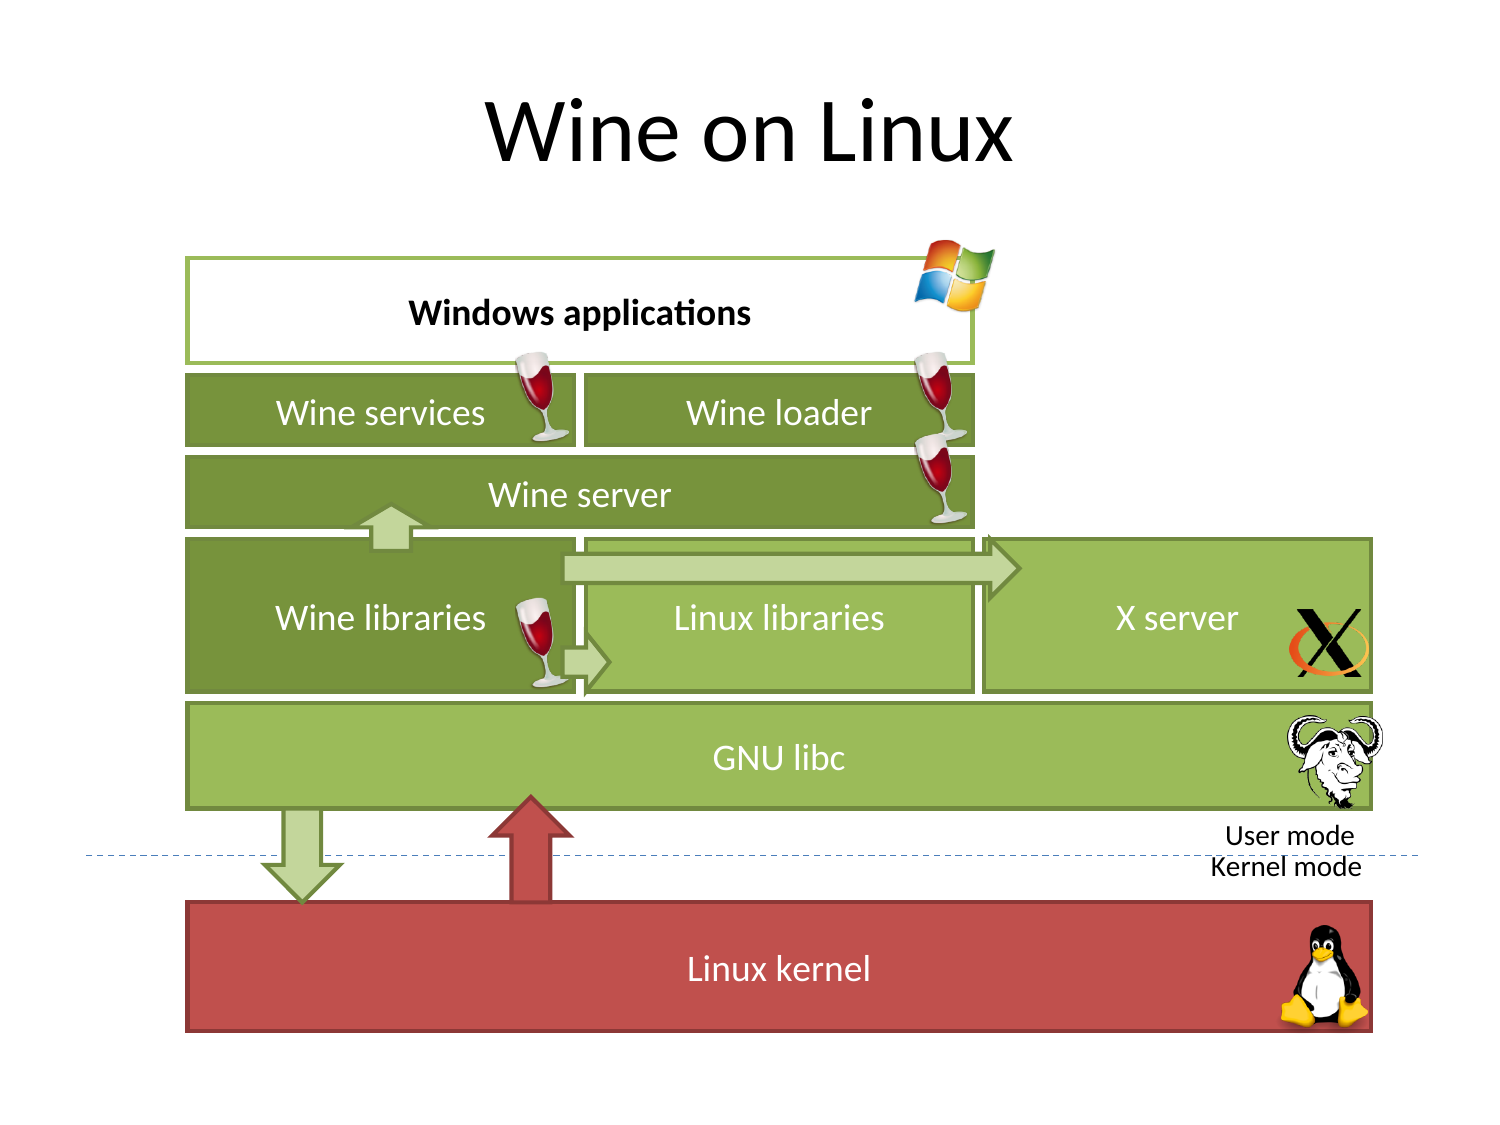

# Wine on Linux
Windows applications
Wine services
Wine loader
Wine server
Wine libraries
Linux libraries
X server
GNU libc
User mode
Kernel mode
Linux kernel